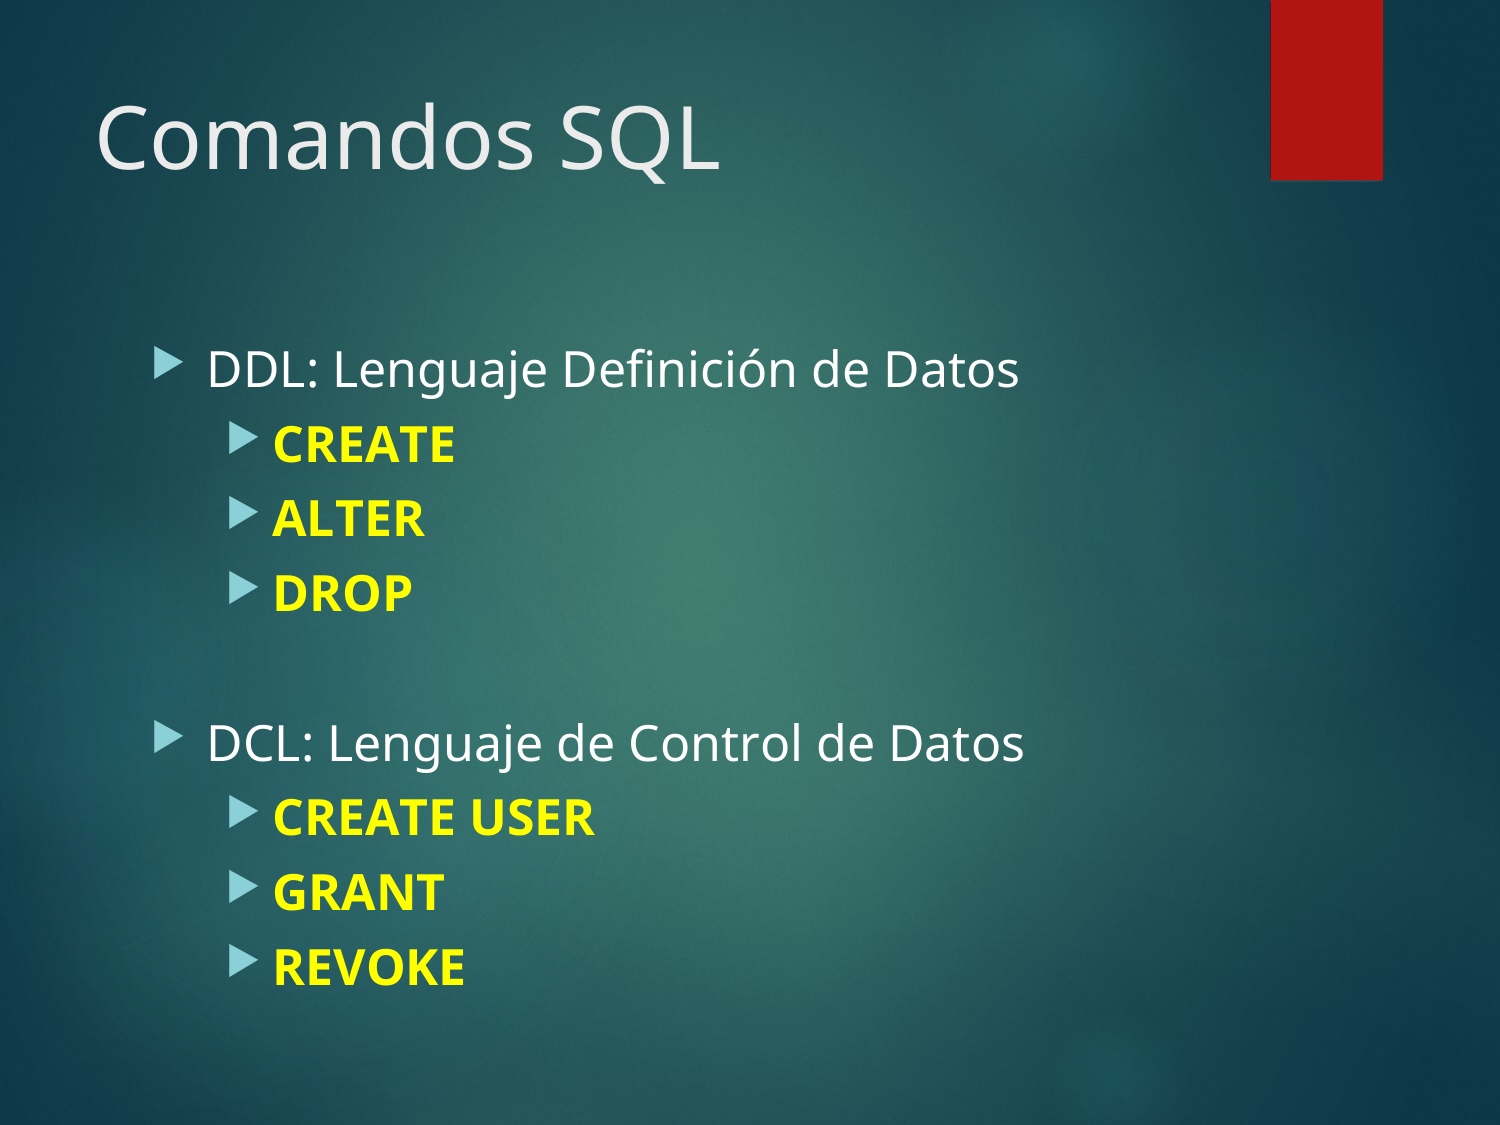

# Comandos SQL
DDL: Lenguaje Definición de Datos
CREATE
ALTER
DROP
DCL: Lenguaje de Control de Datos
CREATE USER
GRANT
REVOKE